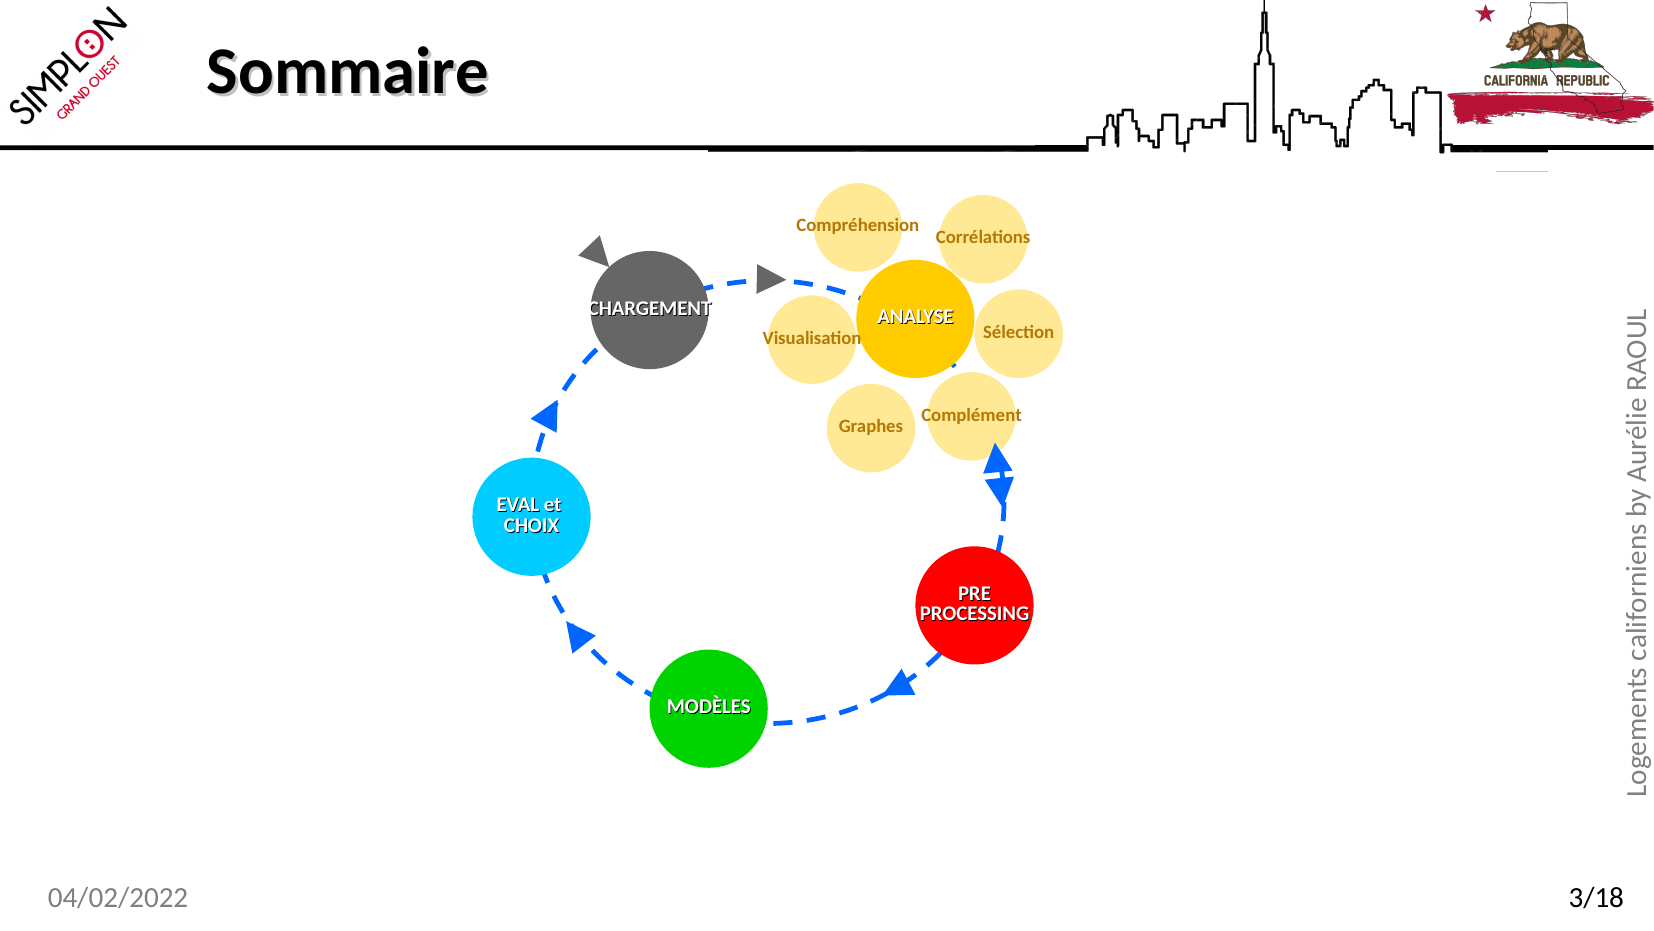

# Sommaire
Compréhension
Corrélations
CHARGEMENT
ANALYSE
Sélection
Visualisation
Complément
Graphes
EVAL et
CHOIX
PRE
PROCESSING
MODÈLES
3